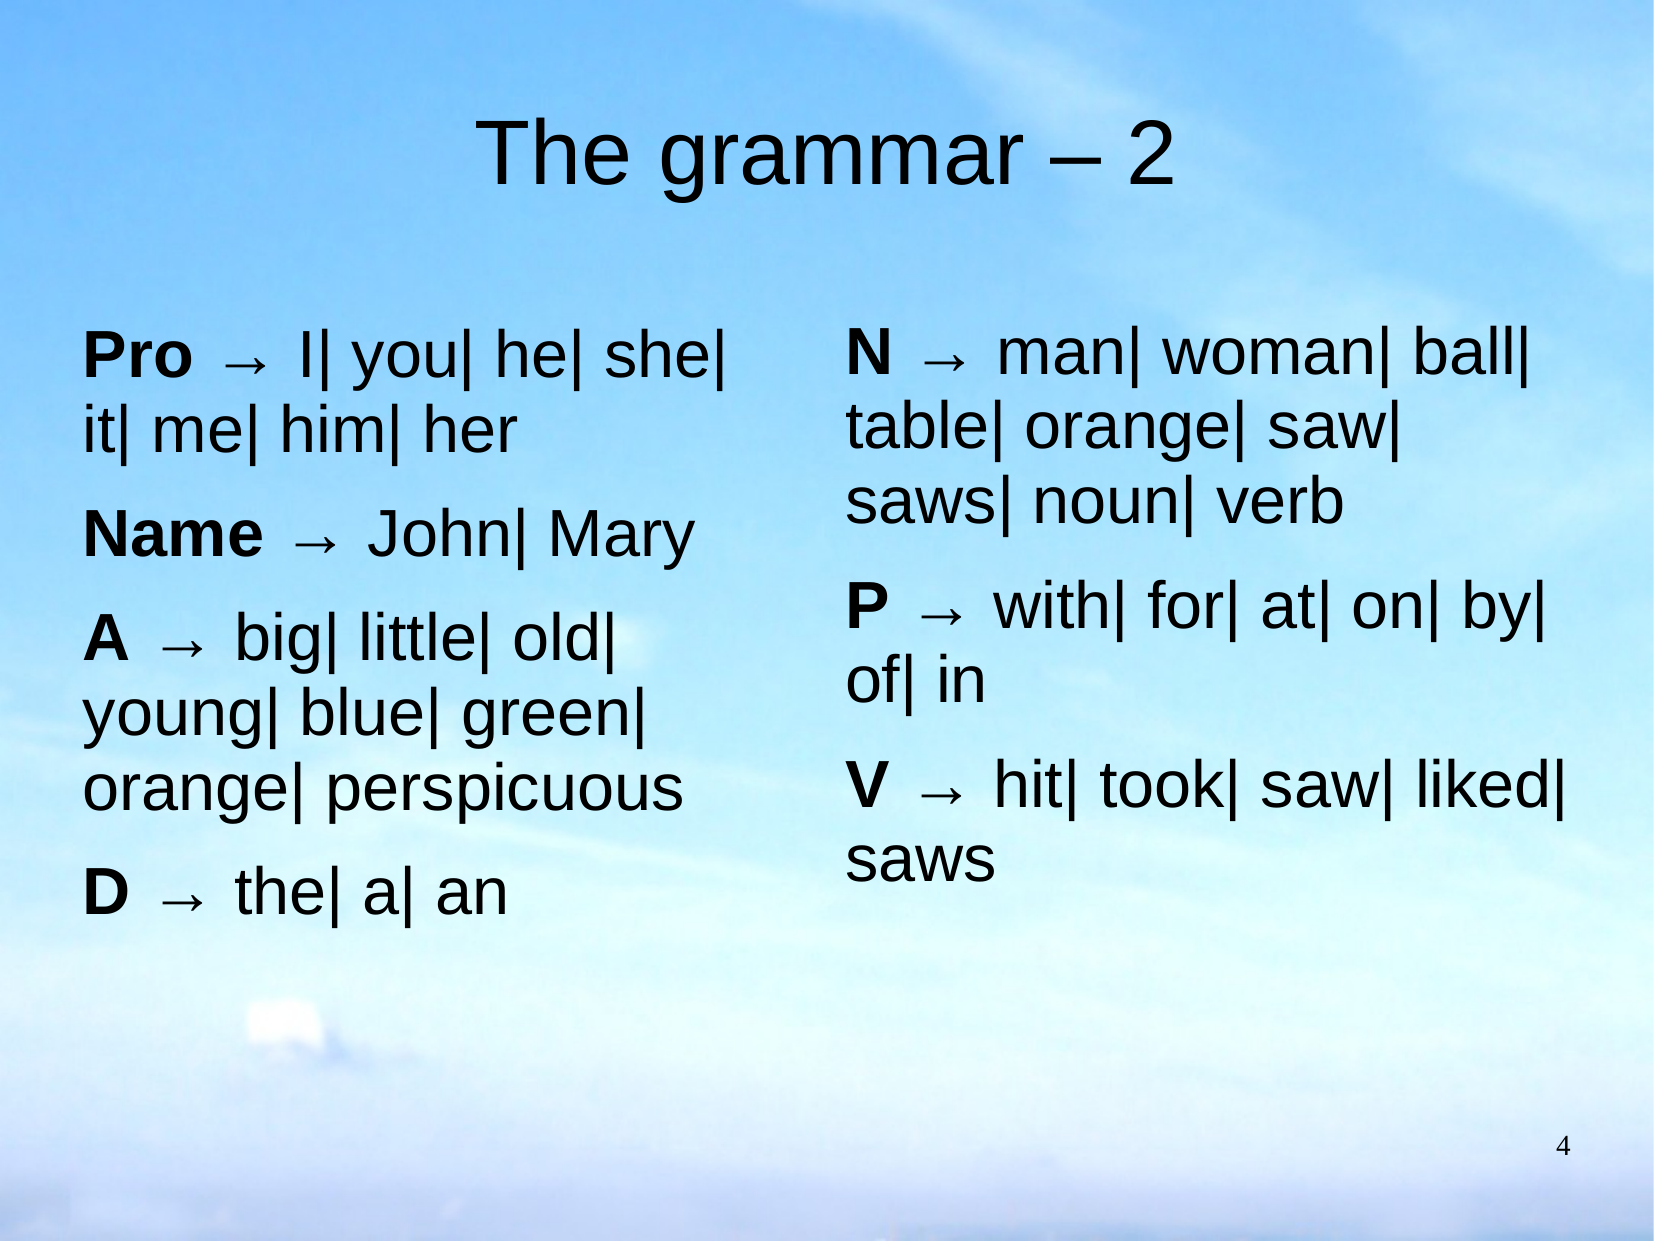

# The grammar – 2
N → man| woman| ball| table| orange| saw| saws| noun| verb
P → with| for| at| on| by| of| in
V → hit| took| saw| liked| saws
Pro → I| you| he| she| it| me| him| her
Name → John| Mary
A → big| little| old| young| blue| green| orange| perspicuous
D → the| a| an
4